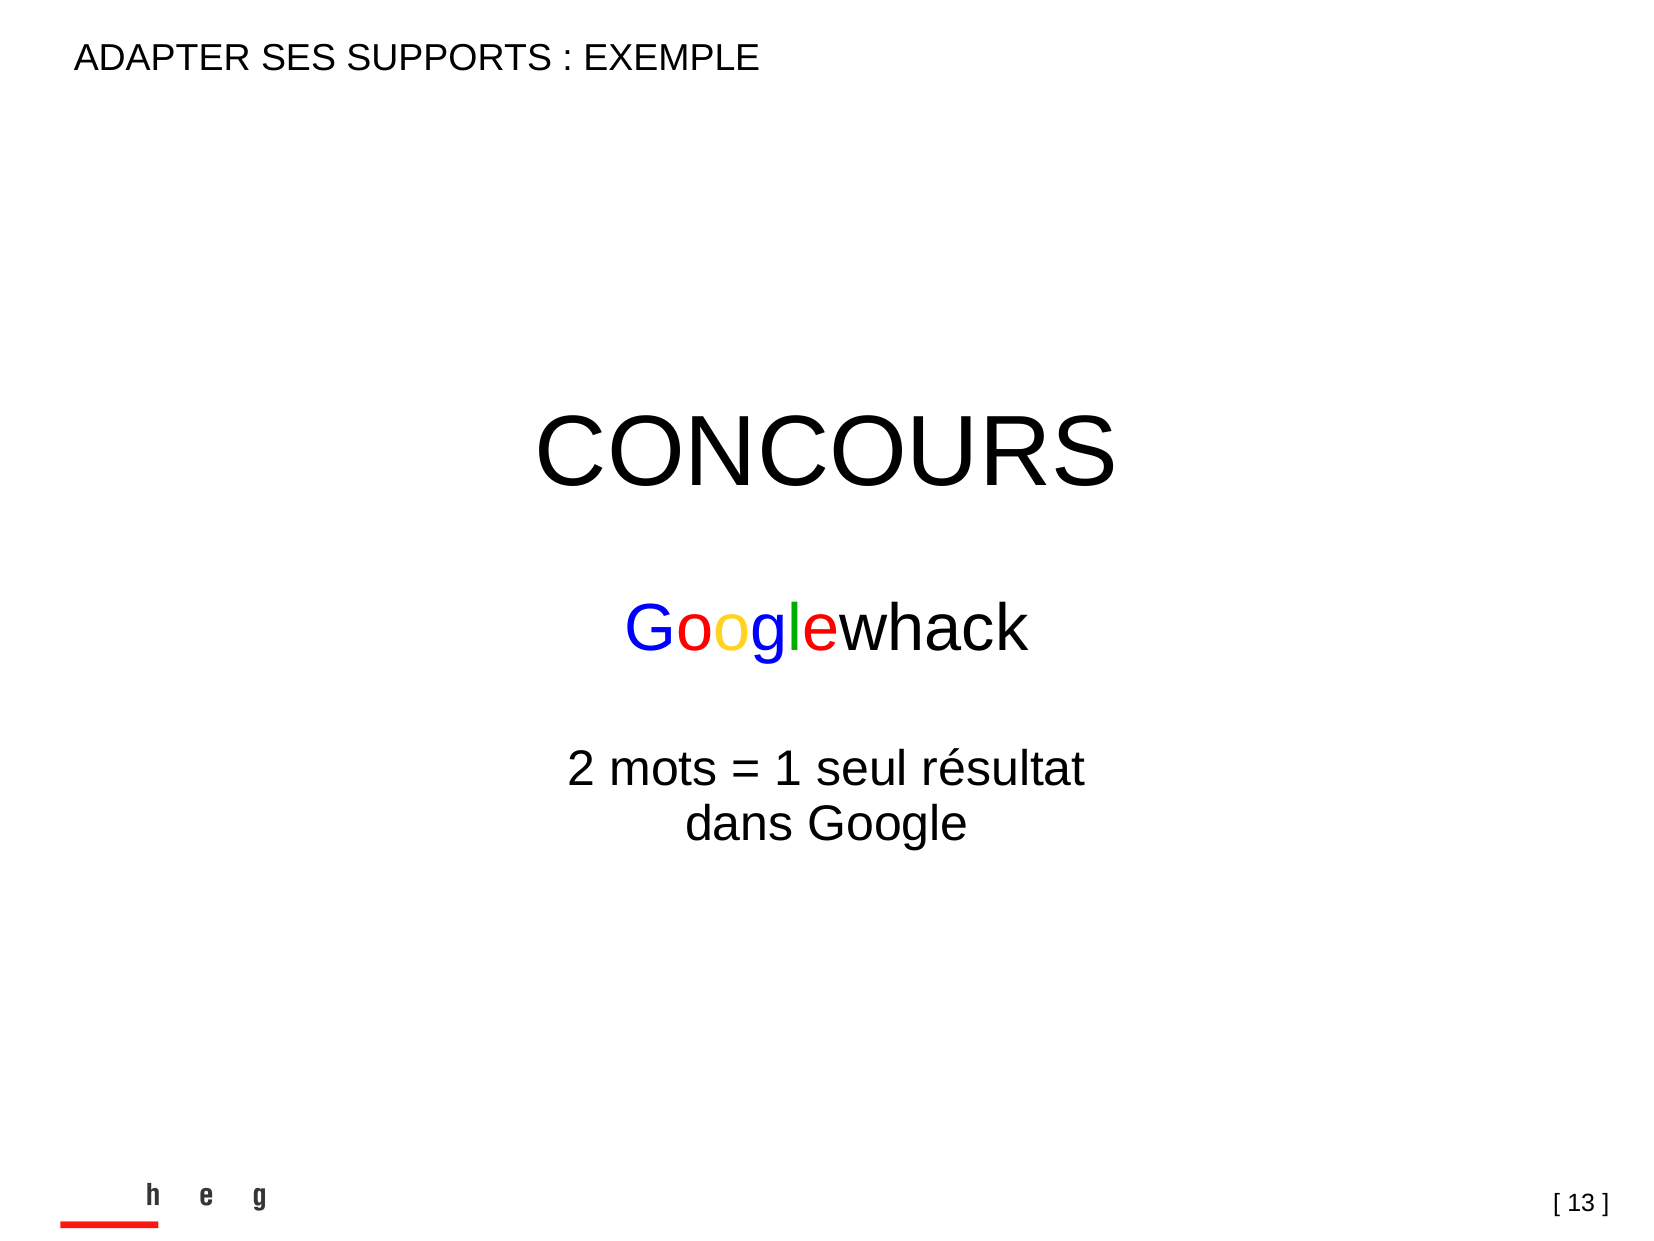

ADAPTER SES SUPPORTS : EXEMPLE
CONCOURS
Googlewhack
2 mots = 1 seul résultat
dans Google